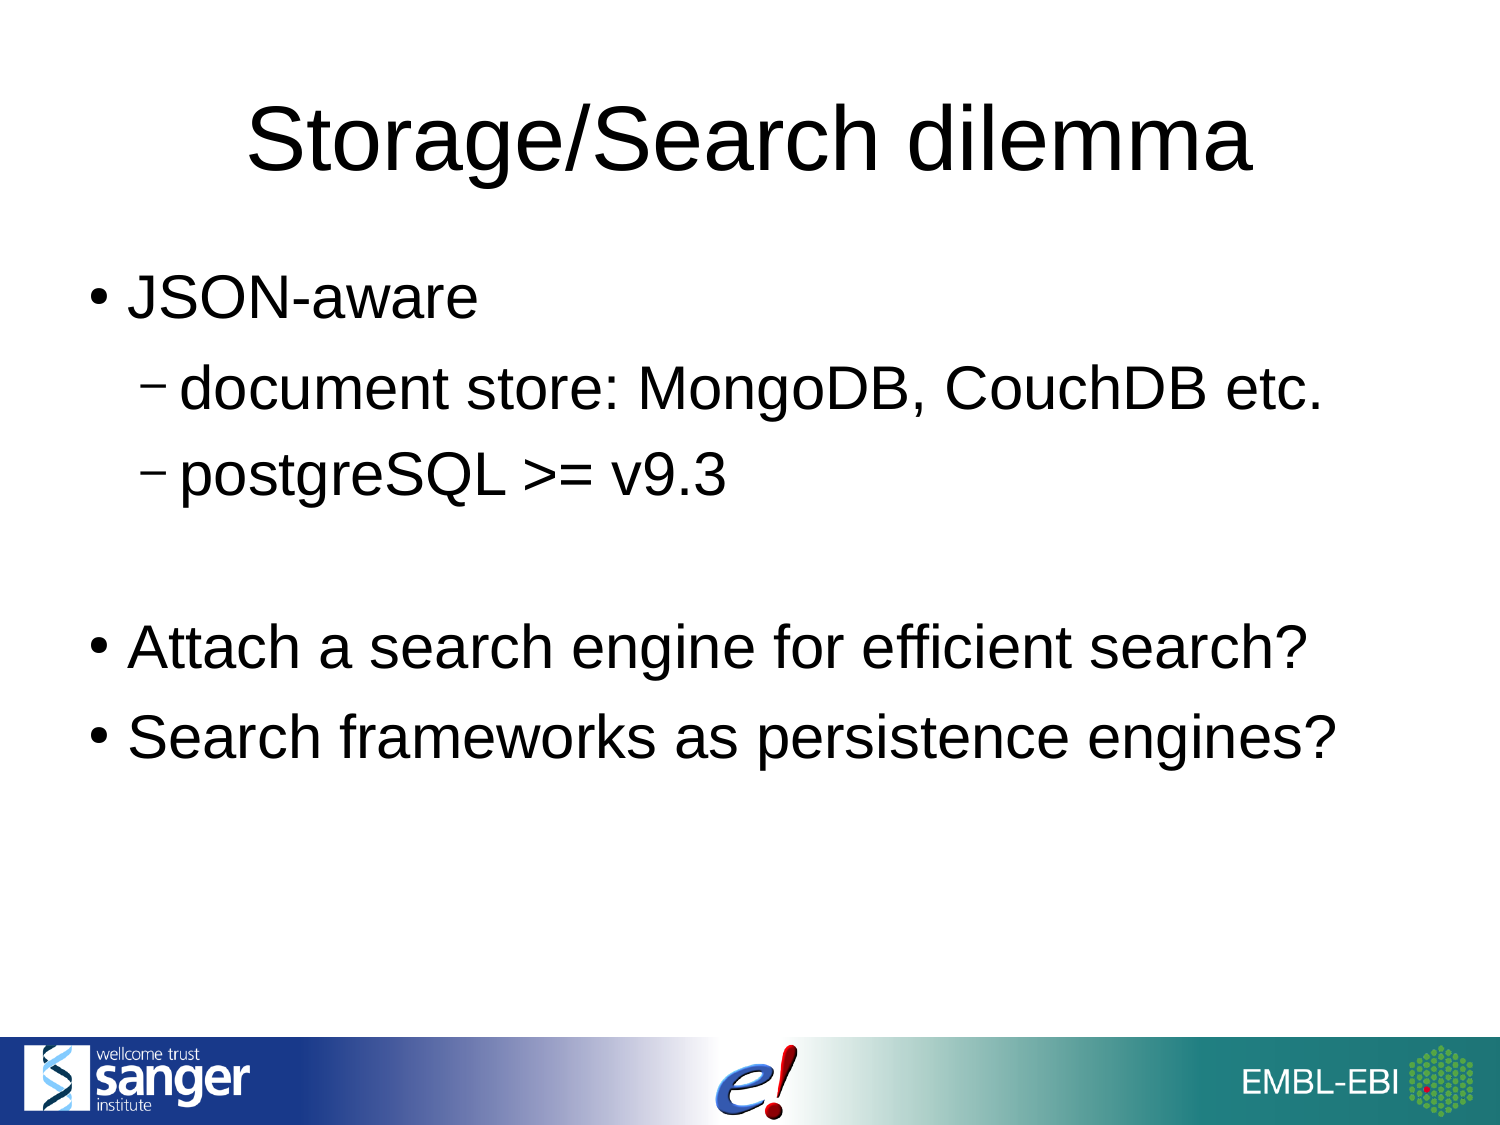

# Storage/Search dilemma
JSON-aware
document store: MongoDB, CouchDB etc.
postgreSQL >= v9.3
Attach a search engine for efficient search?
Search frameworks as persistence engines?